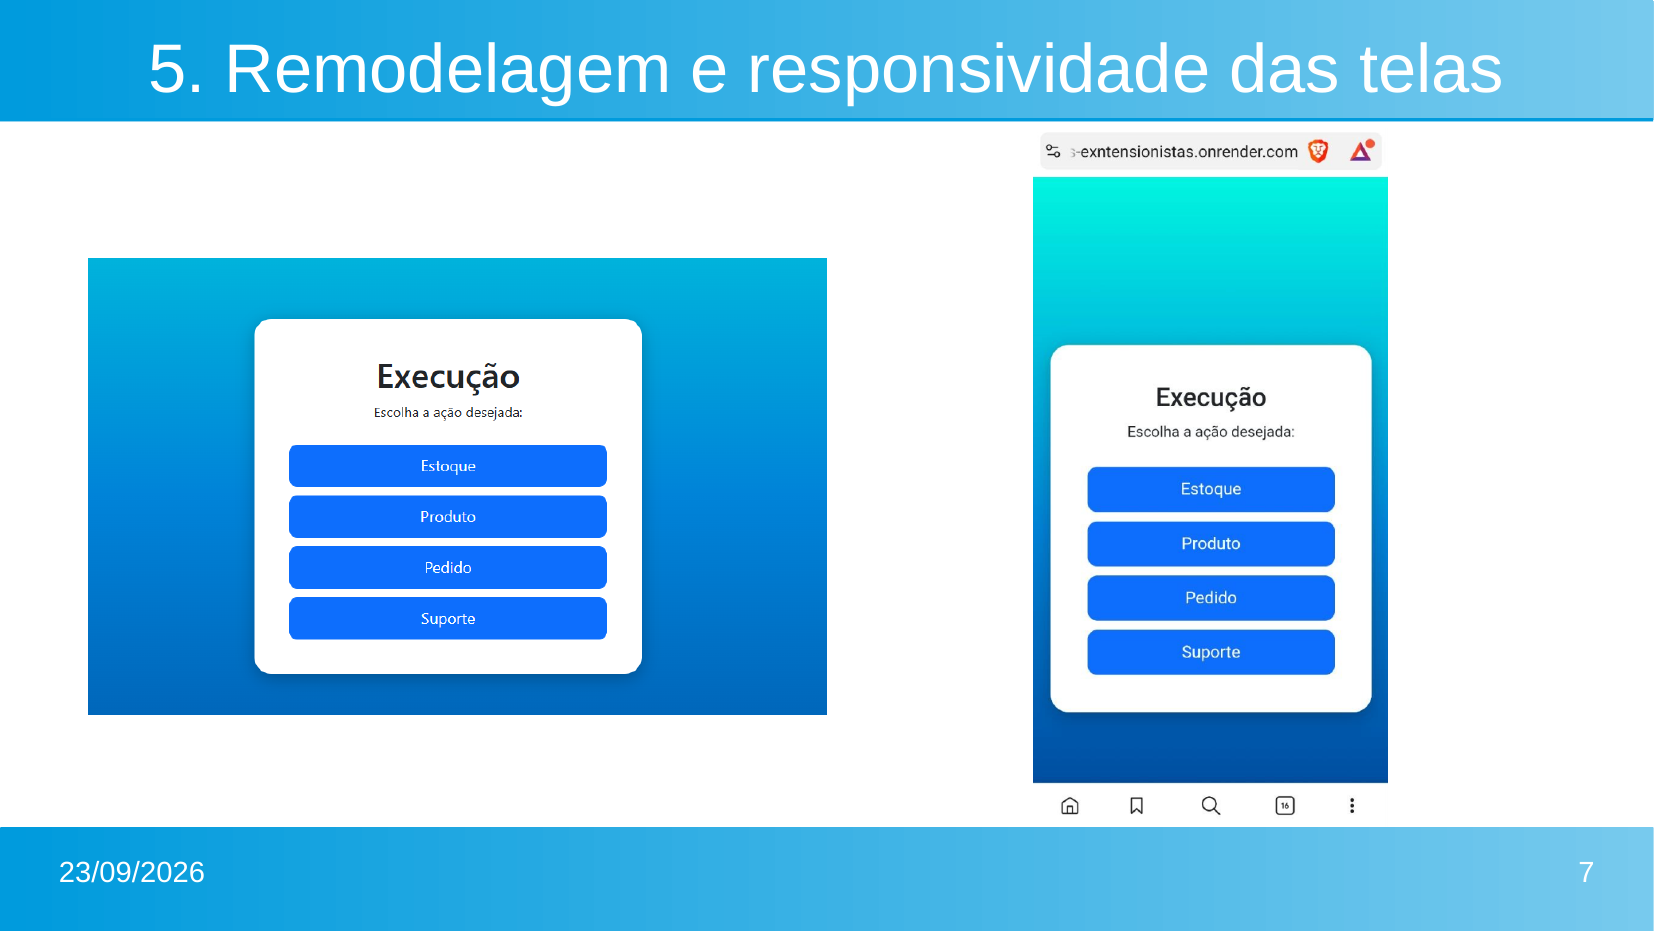

# 5. Remodelagem e responsividade das telas
7